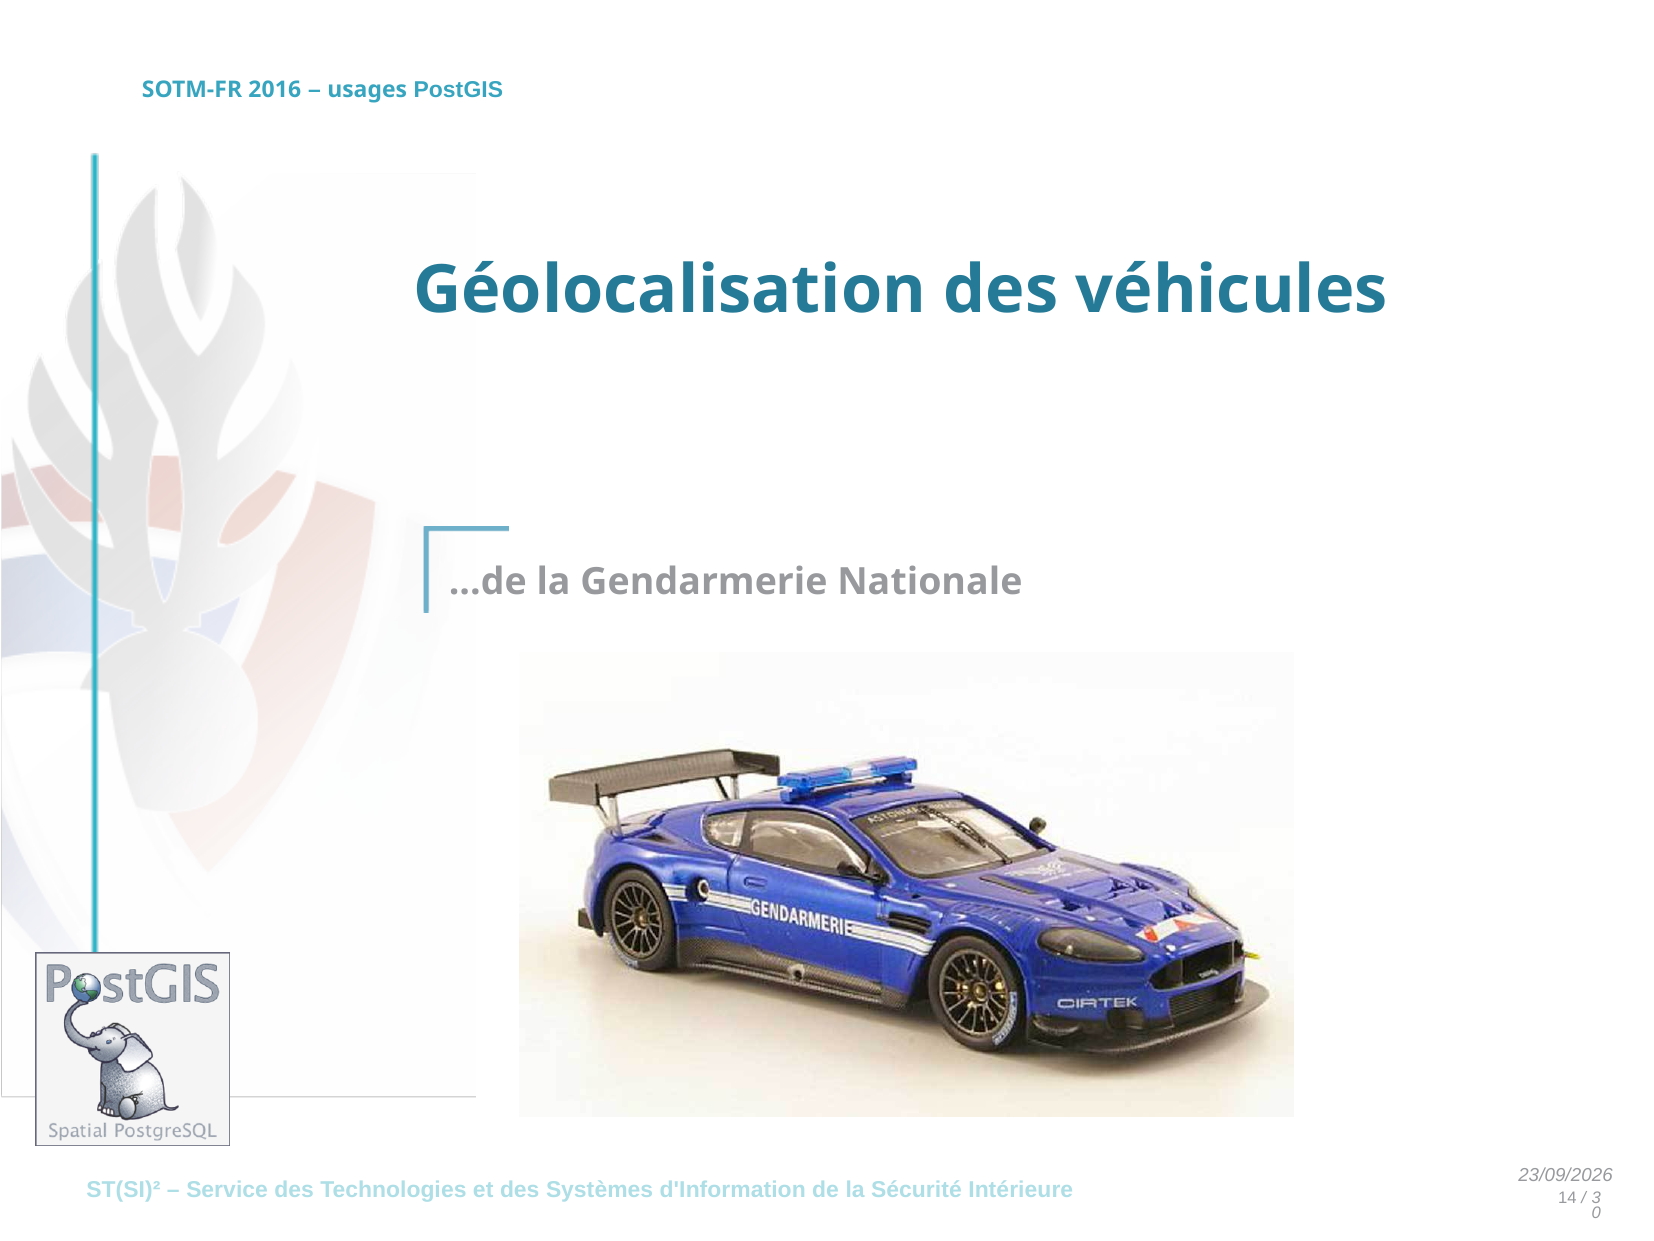

SOTM-FR 2016 – usages PostGIS
Géolocalisation des véhicules
# ...de la Gendarmerie Nationale